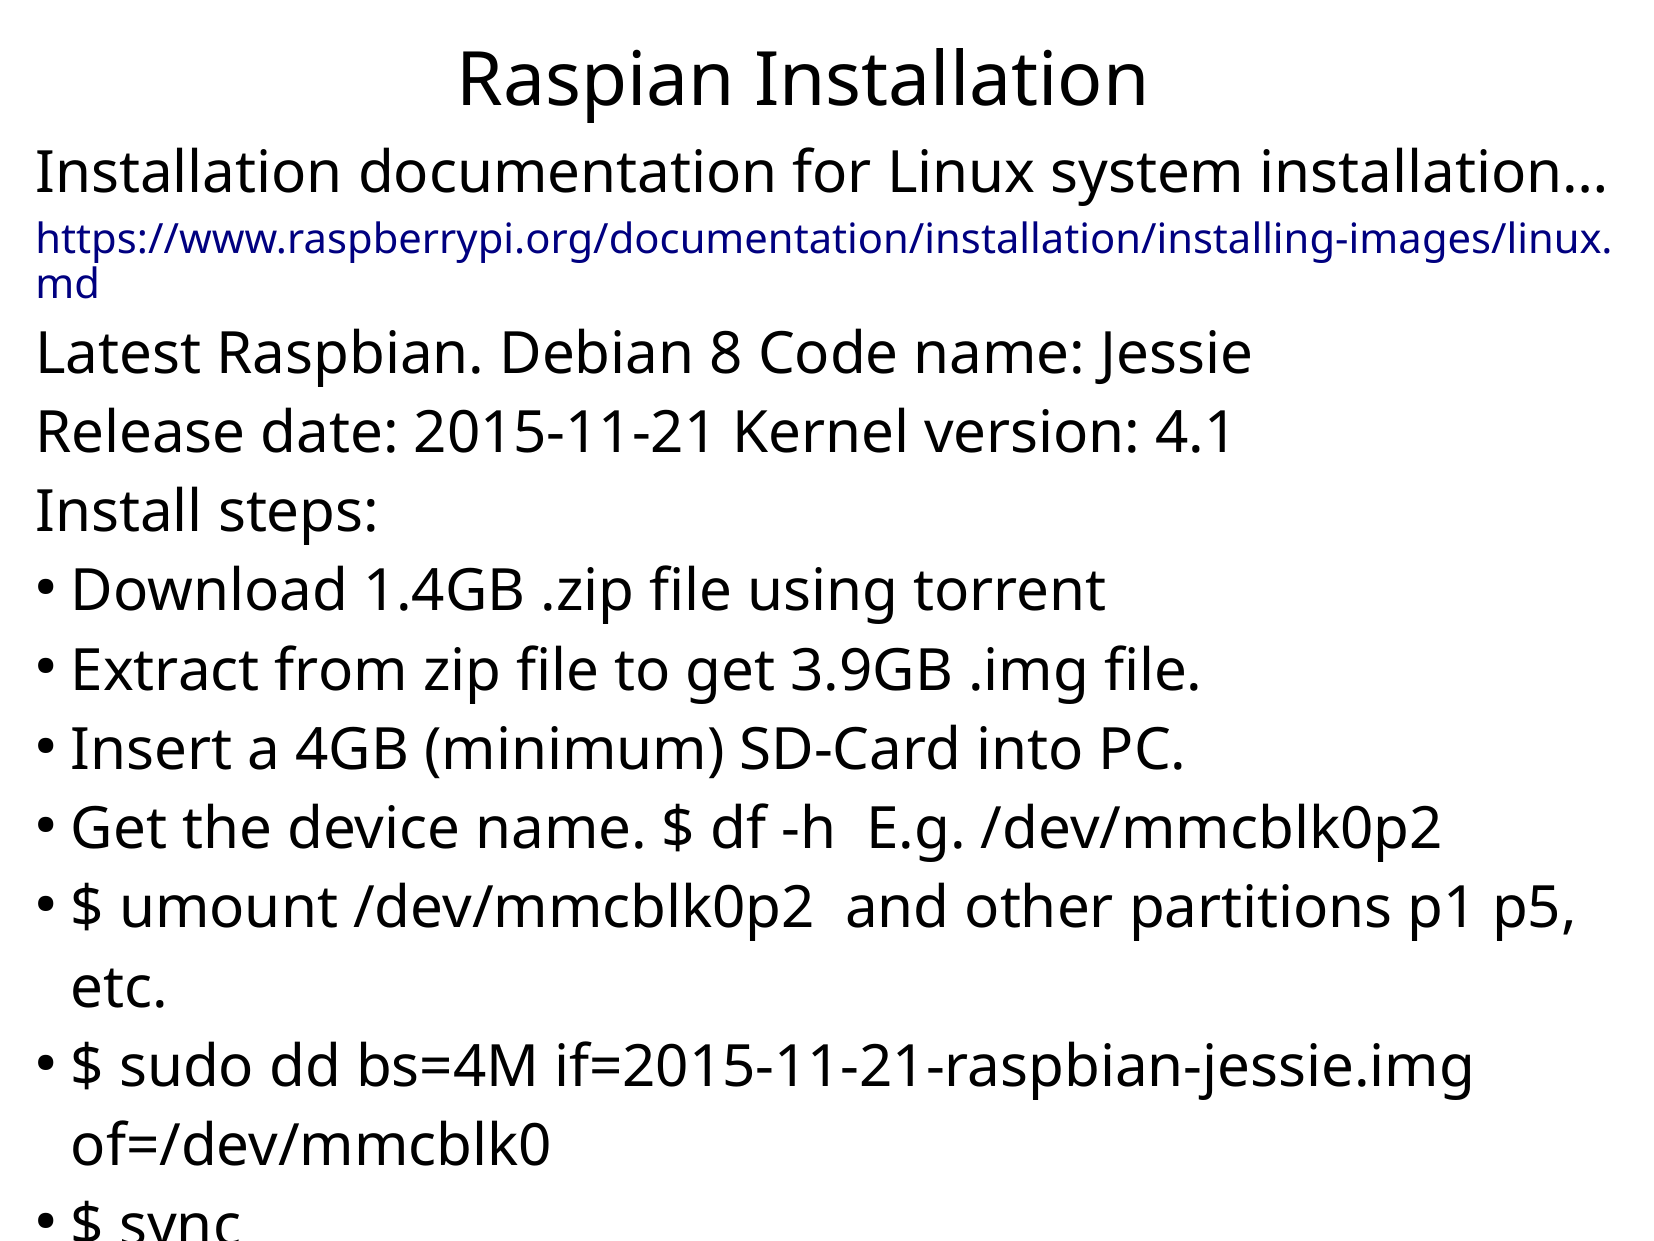

# Raspian Installation
Installation documentation for Linux system installation…
https://www.raspberrypi.org/documentation/installation/installing-images/linux.md
Latest Raspbian. Debian 8 Code name: Jessie
Release date: 2015-11-21 Kernel version: 4.1
Install steps:
Download 1.4GB .zip file using torrent
Extract from zip file to get 3.9GB .img file.
Insert a 4GB (minimum) SD-Card into PC.
Get the device name. $ df -h E.g. /dev/mmcblk0p2
$ umount /dev/mmcblk0p2 and other partitions p1 p5, etc.
$ sudo dd bs=4M if=2015-11-21-raspbian-jessie.img of=/dev/mmcblk0
$ sync
Remove SD-Card. Insert in Raspberry Pi and boot.
Exit from X windowing system.
$ rasp-config to...
Expand file system to fill the SD-Card.